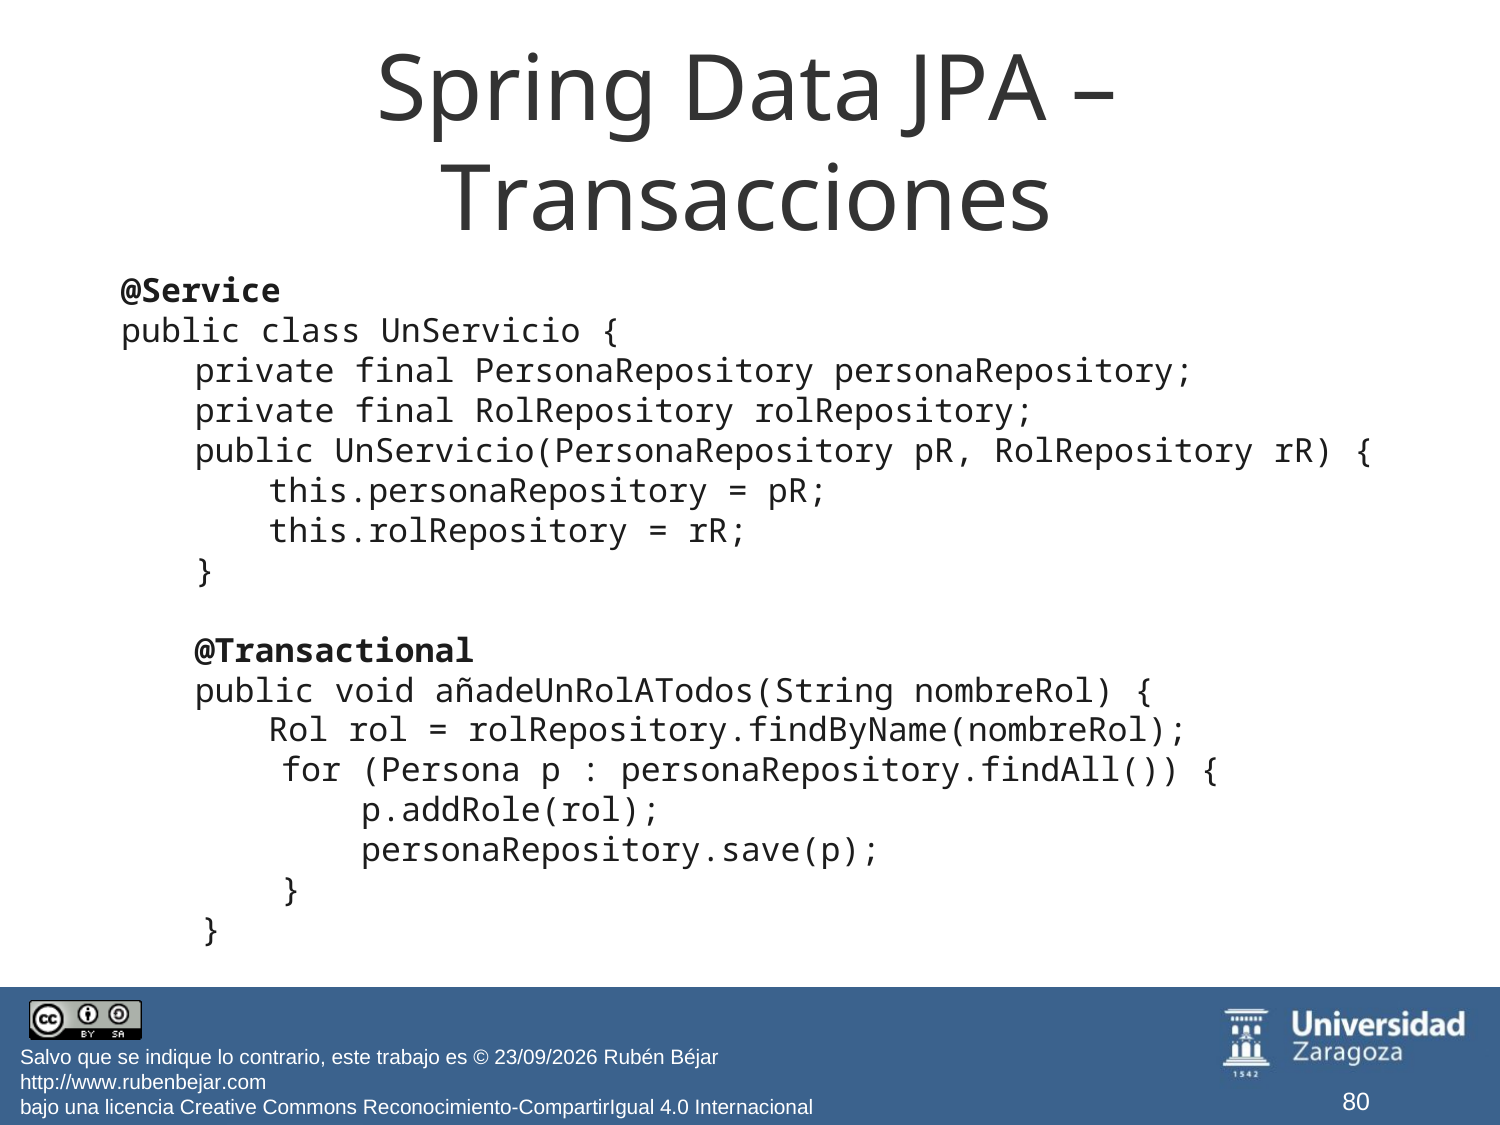

# Spring Data JPA – Transacciones
@Service
public class UnServicio {
	private final PersonaRepository personaRepository;
	private final RolRepository rolRepository;
	public UnServicio(PersonaRepository pR, RolRepository rR) {
		this.personaRepository = pR;
		this.rolRepository = rR;
	}
 	@Transactional
	public void añadeUnRolATodos(String nombreRol) {
		Rol rol = rolRepository.findByName(nombreRol);
 for (Persona p : personaRepository.findAll()) {
 p.addRole(rol);
 personaRepository.save(p);
 }
 }